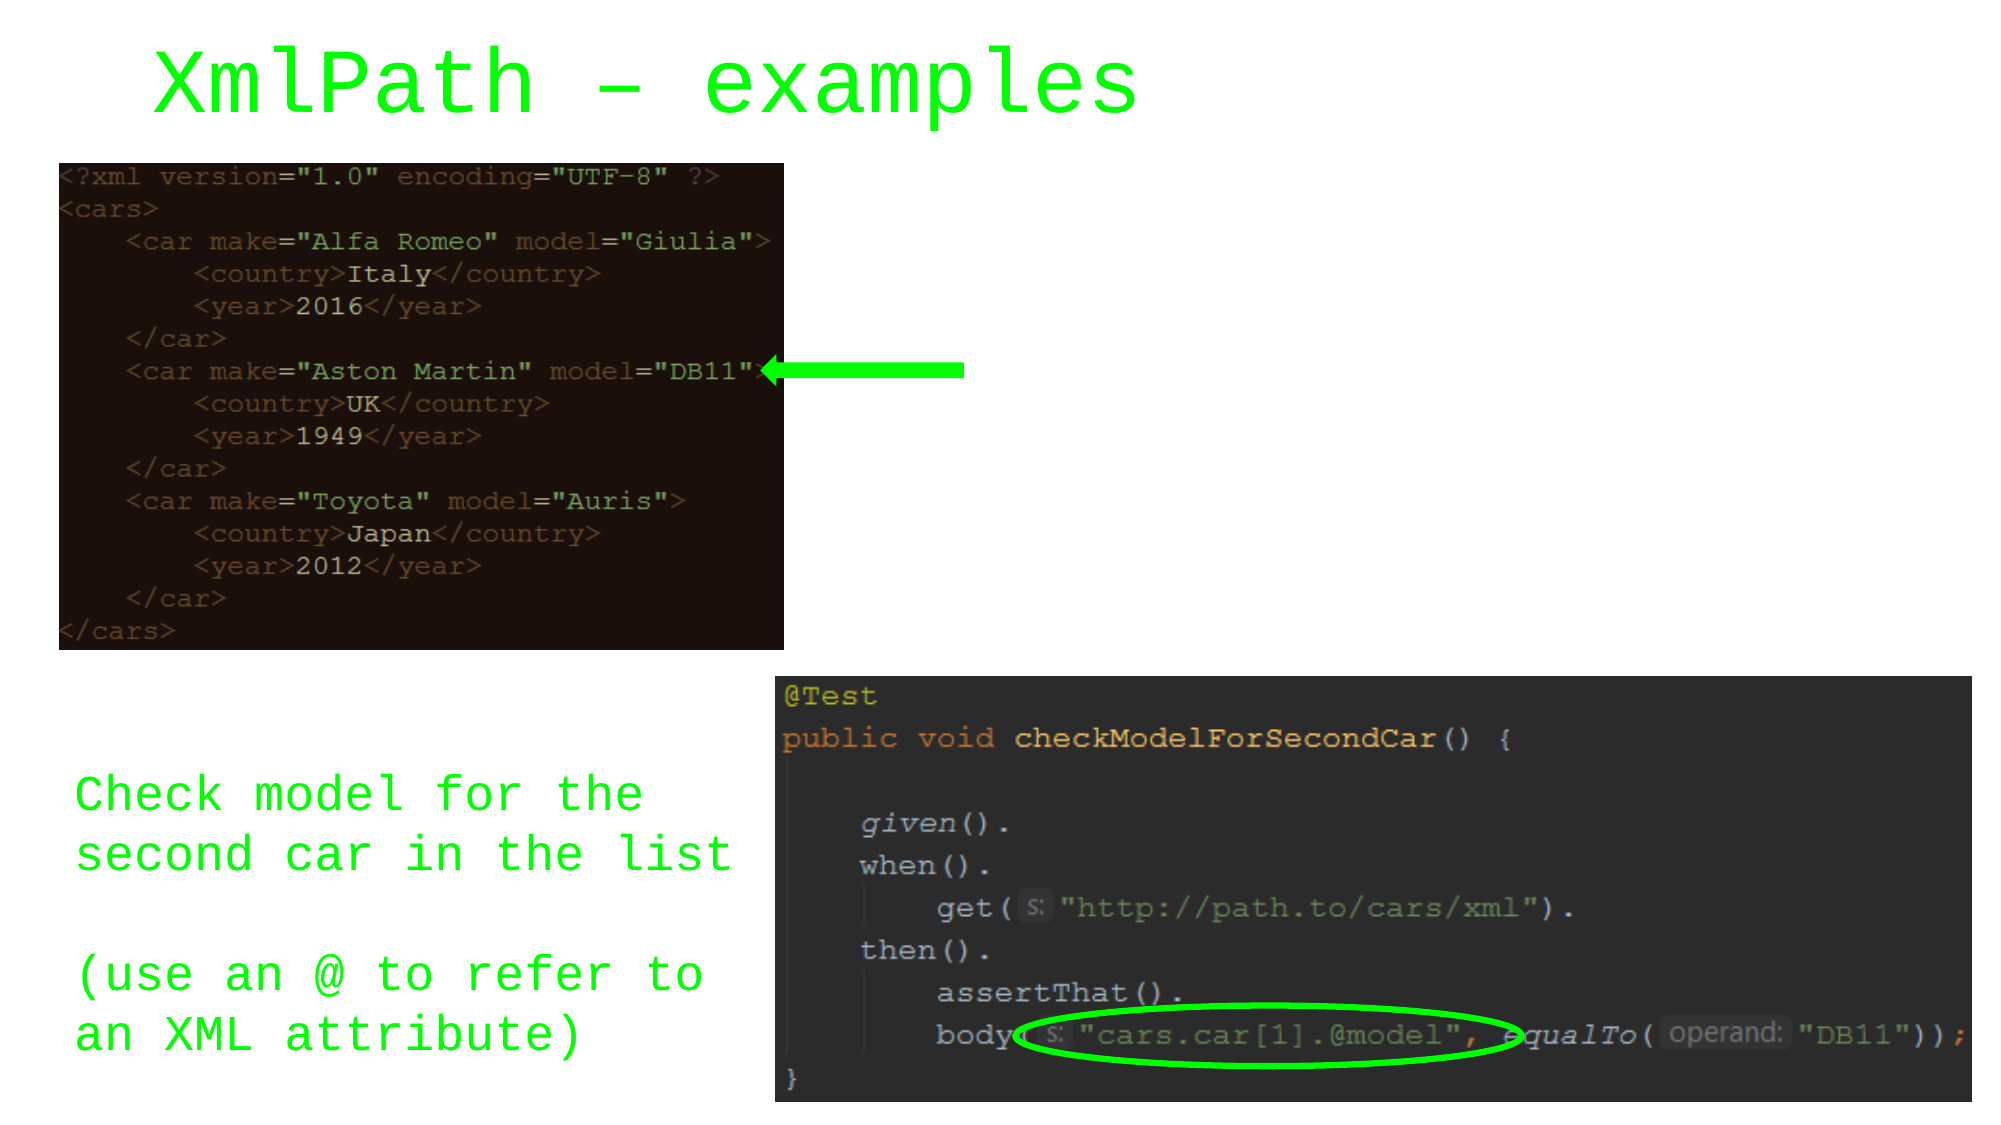

# XmlPath – examples
Check model for the second car in the list
(use an @ to refer to an XML attribute)